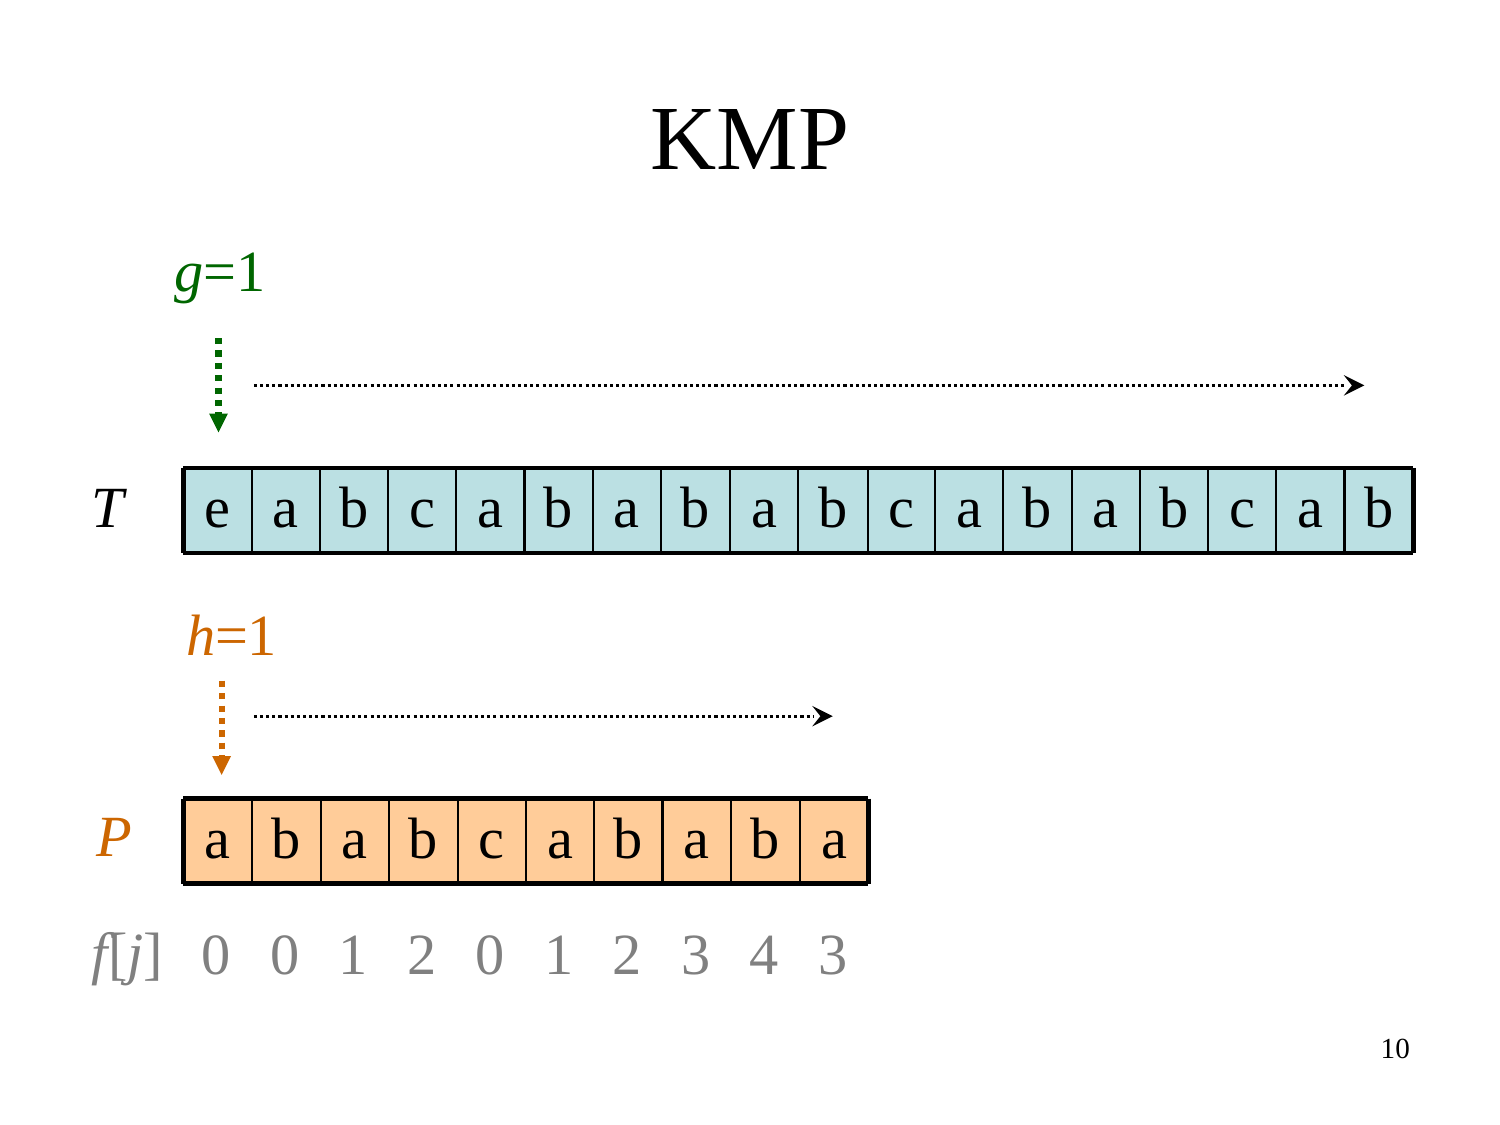

# KMP
g=1
T
e
a
b
c
a
b
a
b
a
b
c
a
b
a
b
c
a
b
h=1
P
a
b
a
b
c
a
b
a
b
a
f[j]
0
0
1
2
0
1
2
3
4
3
10